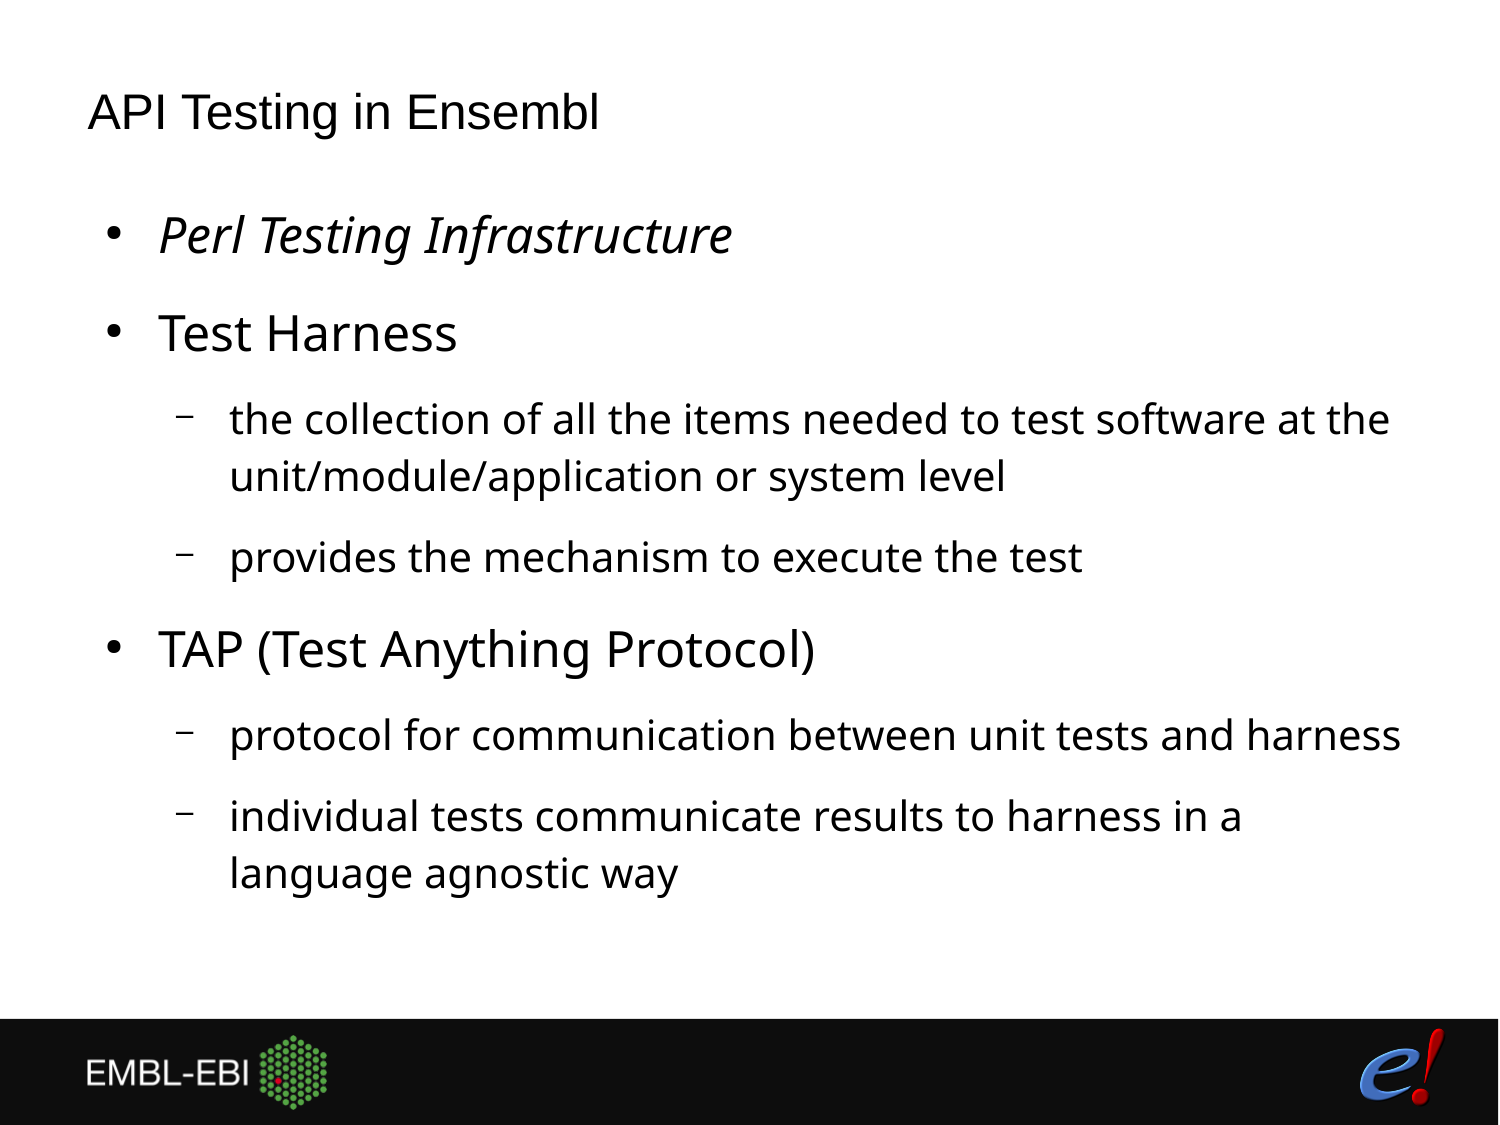

# API Testing in Ensembl
Perl Testing Infrastructure
Test Harness
the collection of all the items needed to test software at the unit/module/application or system level
provides the mechanism to execute the test
TAP (Test Anything Protocol)
protocol for communication between unit tests and harness
individual tests communicate results to harness in a language agnostic way